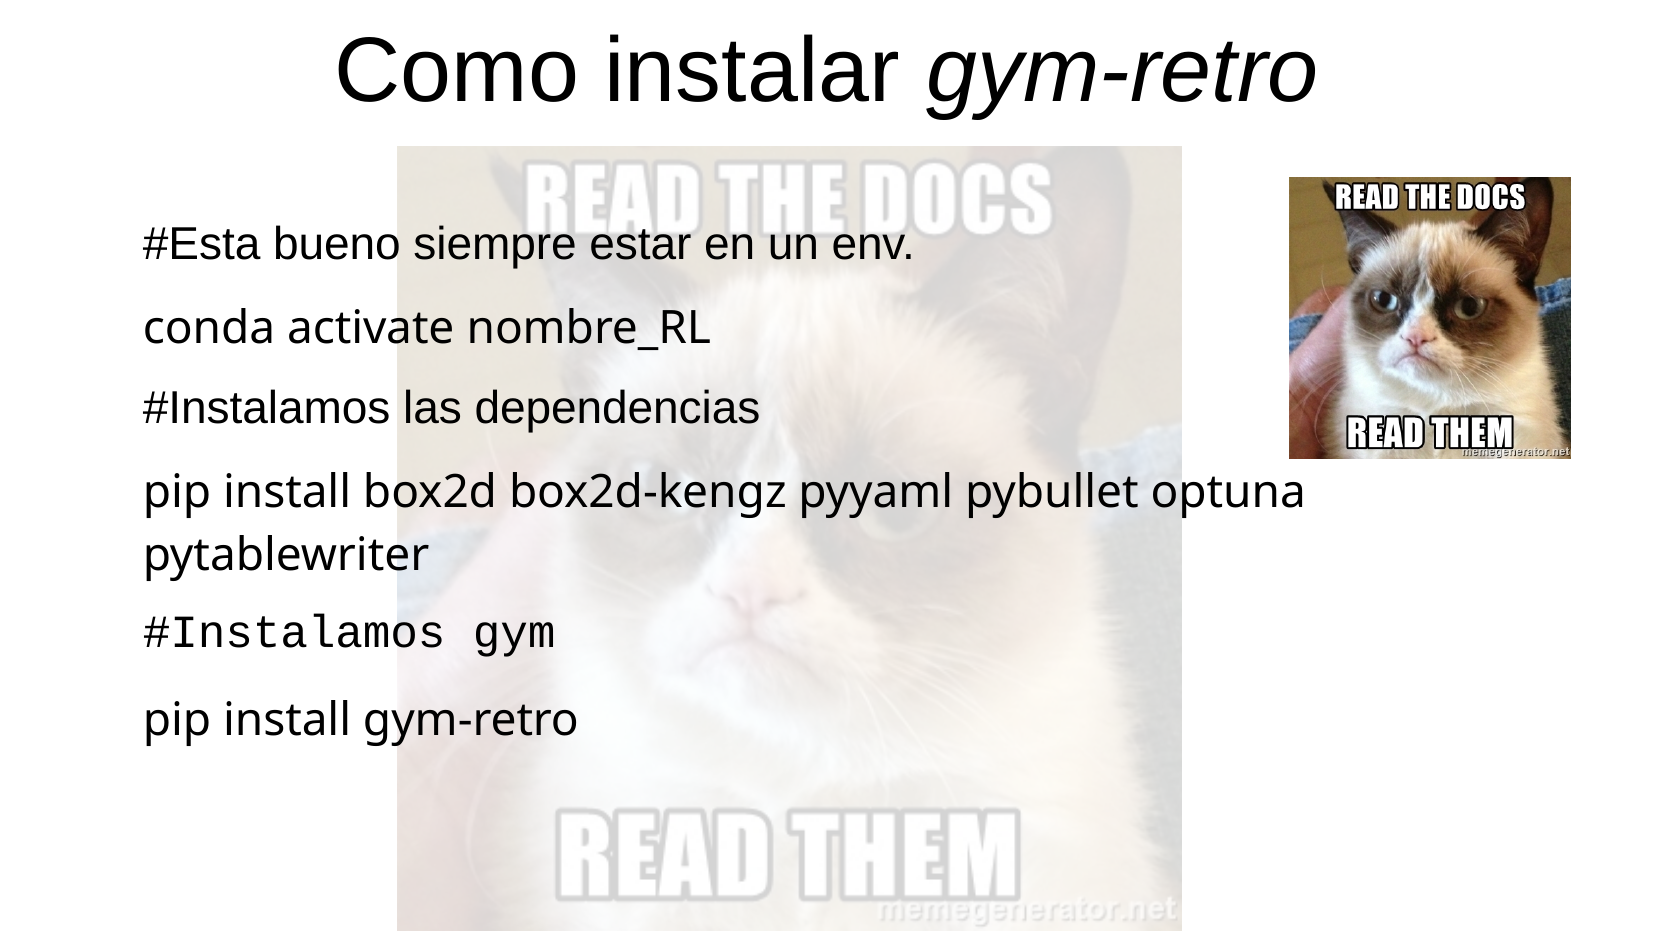

# Como instalar gym-retro
#Esta bueno siempre estar en un env.
conda activate nombre_RL
#Instalamos las dependencias
pip install box2d box2d-kengz pyyaml pybullet optuna pytablewriter
#Instalamos gym
pip install gym-retro